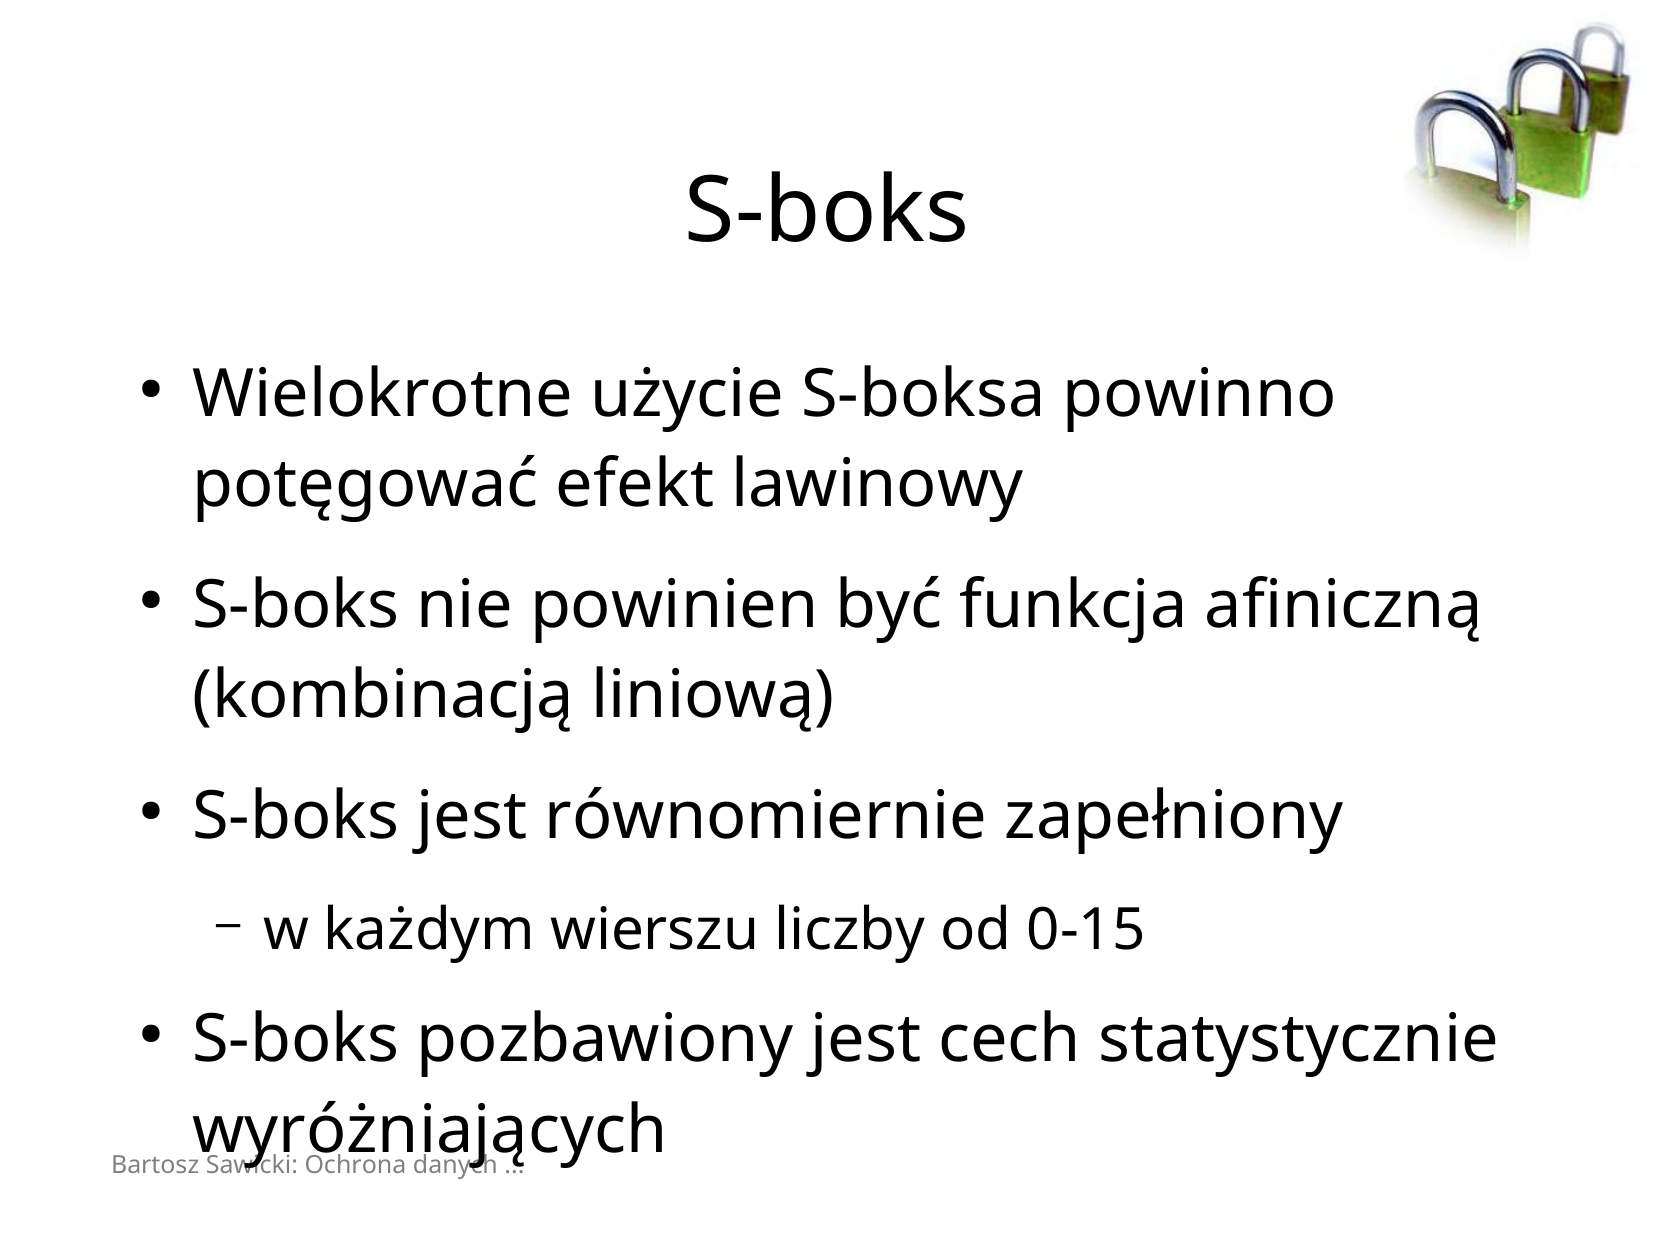

# S-boks
Wielokrotne użycie S-boksa powinno potęgować efekt lawinowy
S-boks nie powinien być funkcja afiniczną (kombinacją liniową)
S-boks jest równomiernie zapełniony
w każdym wierszu liczby od 0-15
S-boks pozbawiony jest cech statystycznie wyróżniających